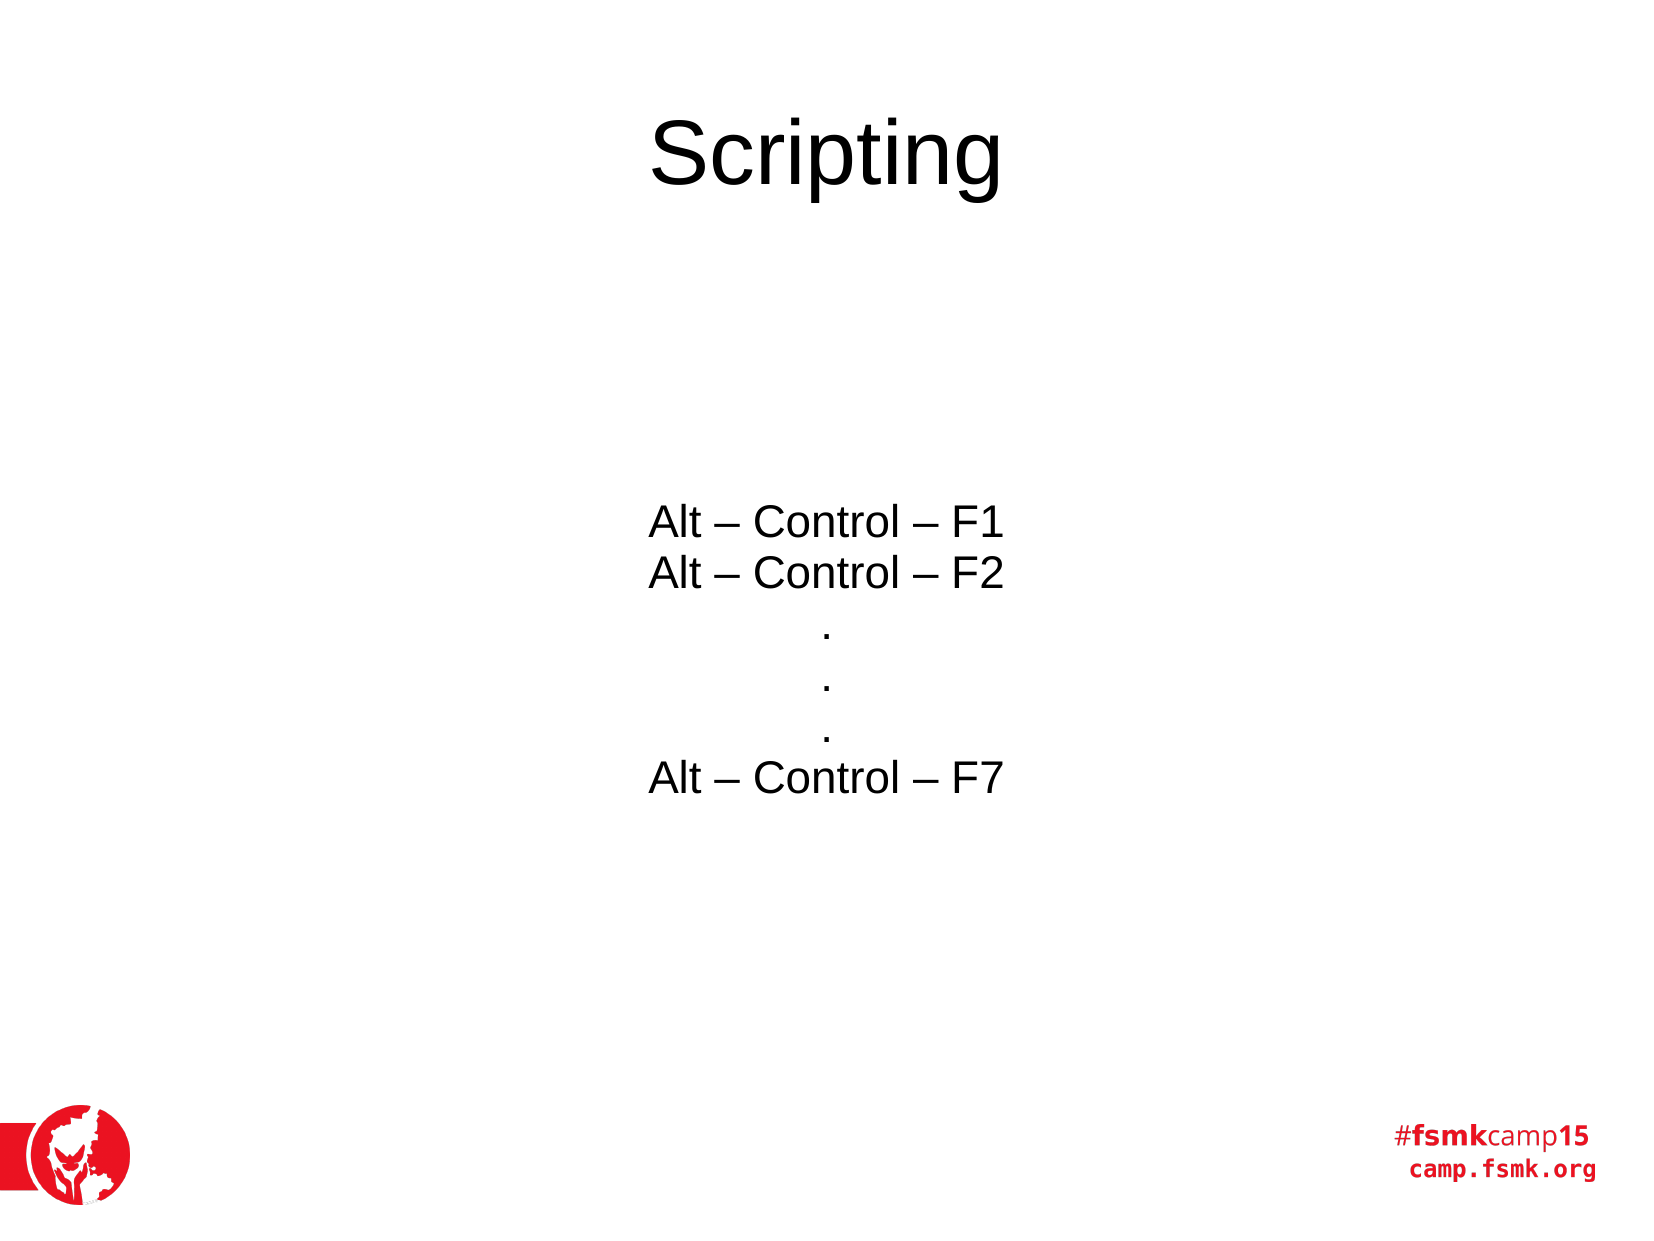

# Scripting
Alt – Control – F1
Alt – Control – F2
.
.
.
Alt – Control – F7